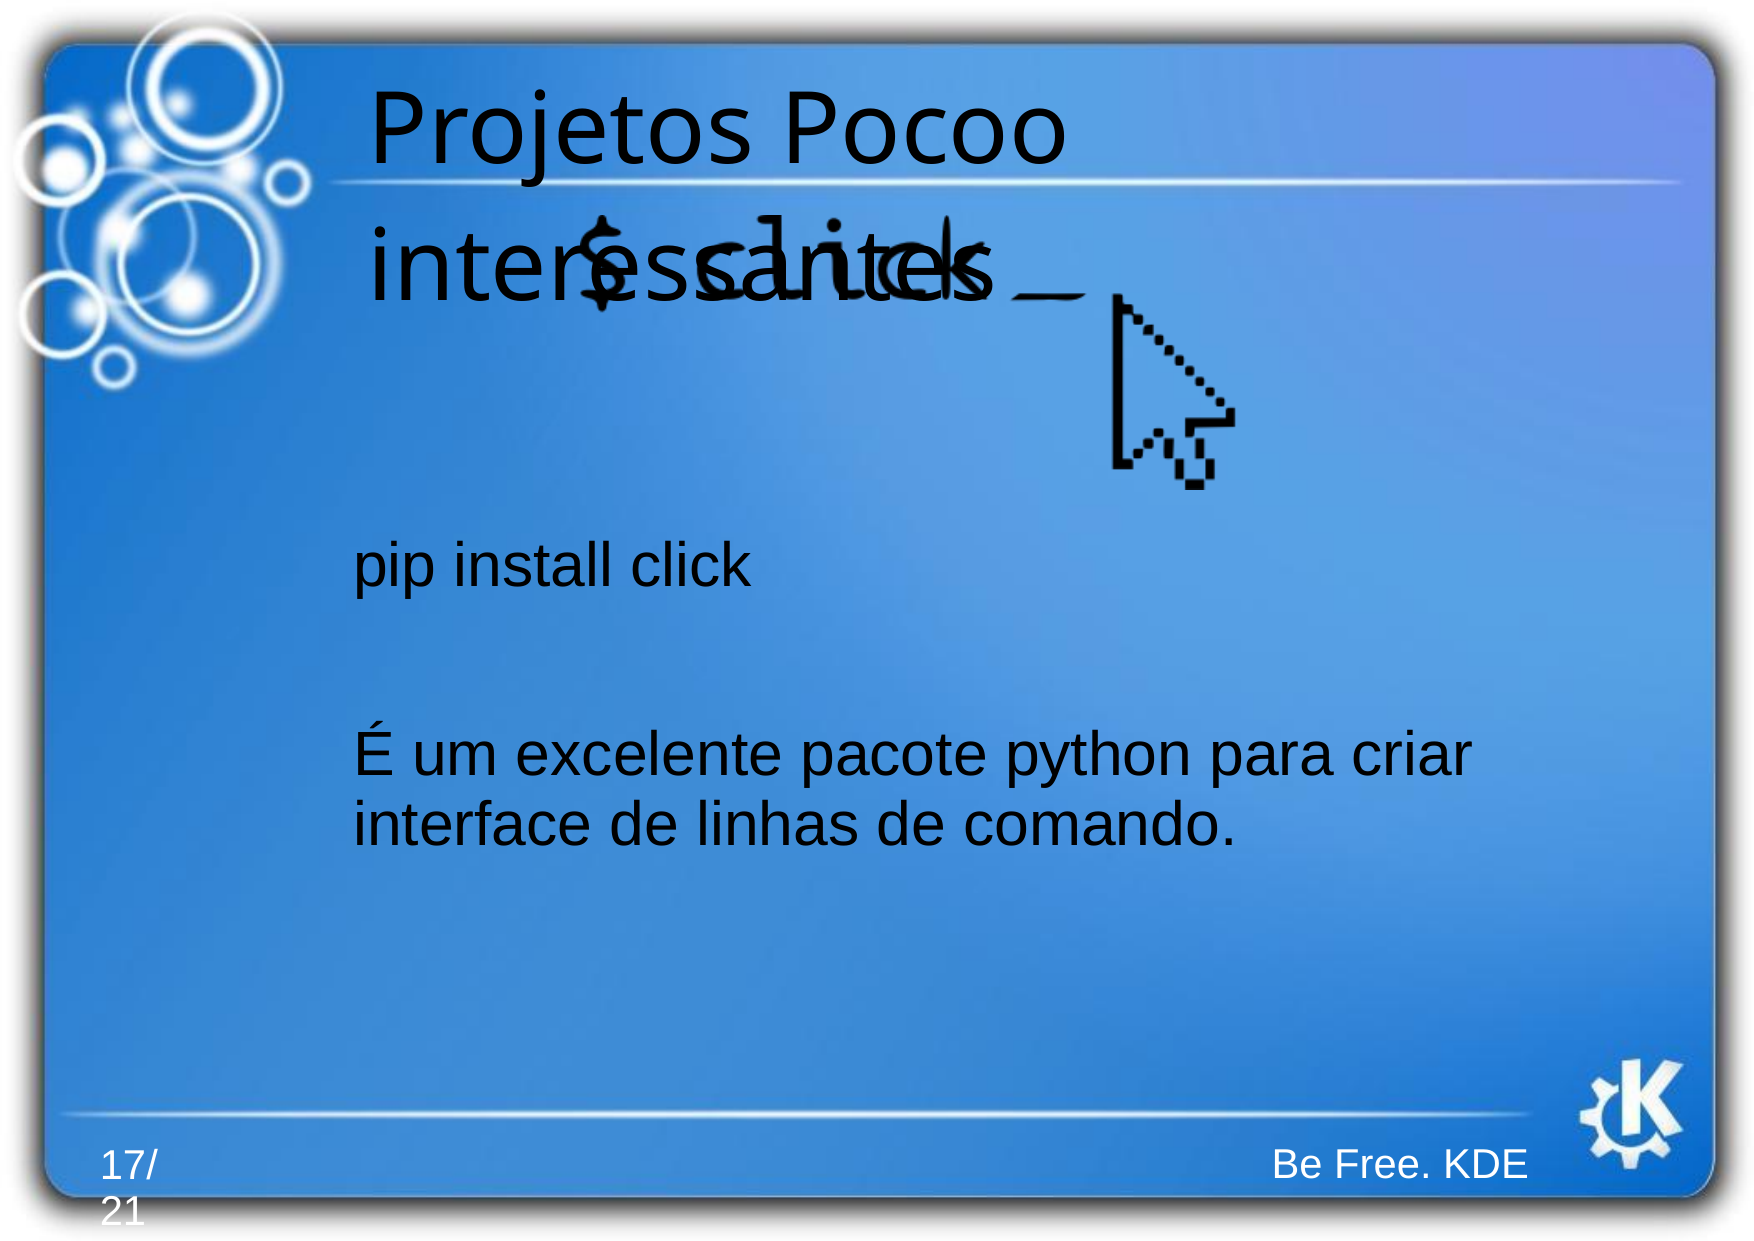

Projetos Pocoo interessantes
pip install click
É um excelente pacote python para criar interface de linhas de comando.